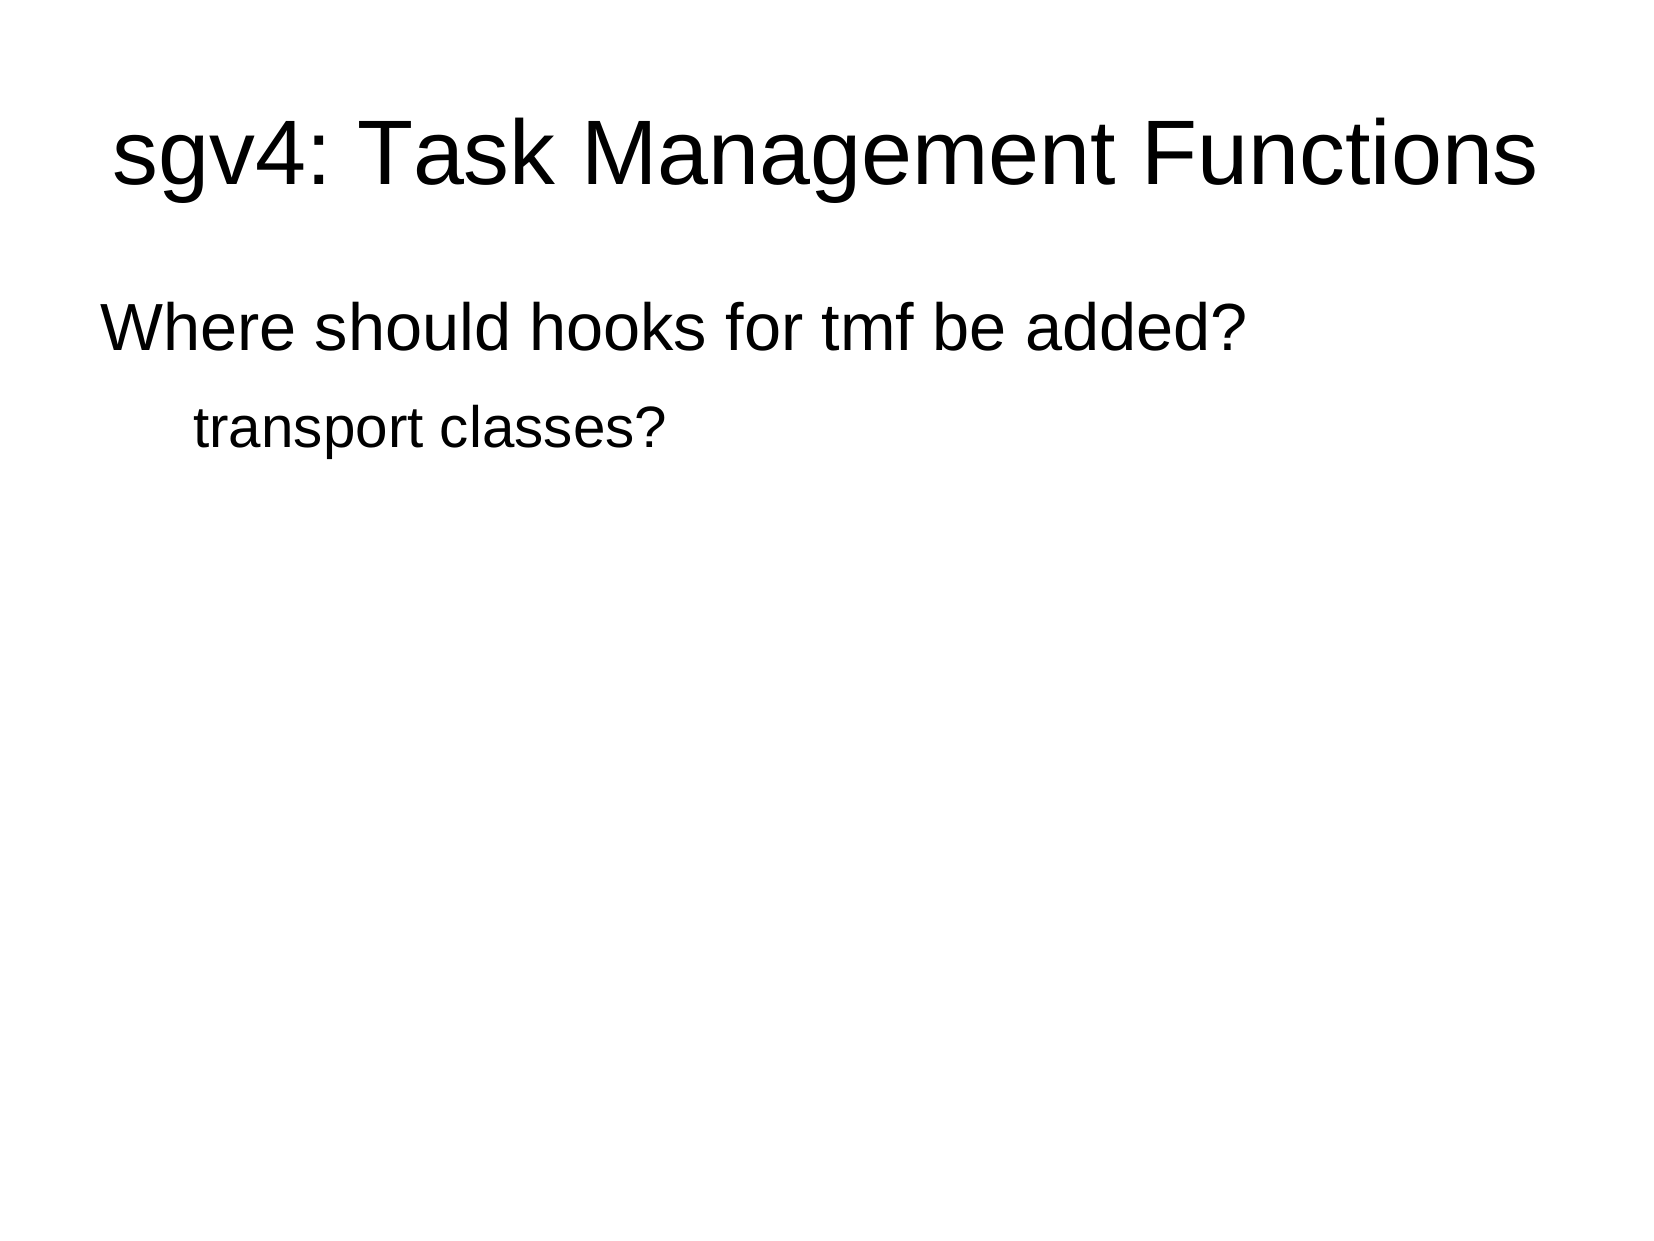

# sgv4: Task Management Functions
Where should hooks for tmf be added?
 transport classes?